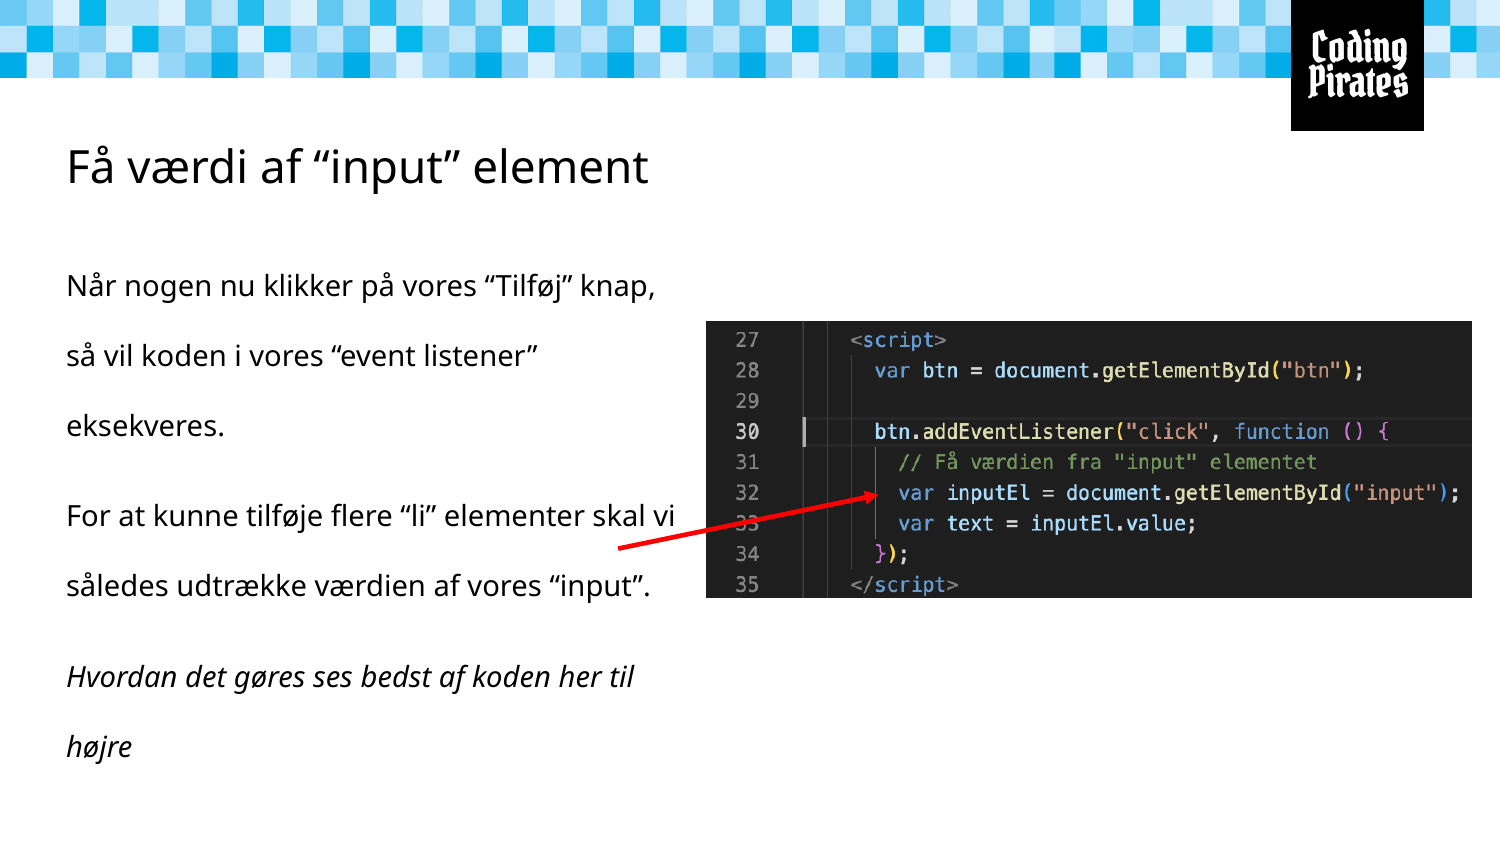

# Få værdi af “input” element
Når nogen nu klikker på vores “Tilføj” knap, så vil koden i vores “event listener” eksekveres.
For at kunne tilføje flere “li” elementer skal vi således udtrække værdien af vores “input”.
Hvordan det gøres ses bedst af koden her til højre